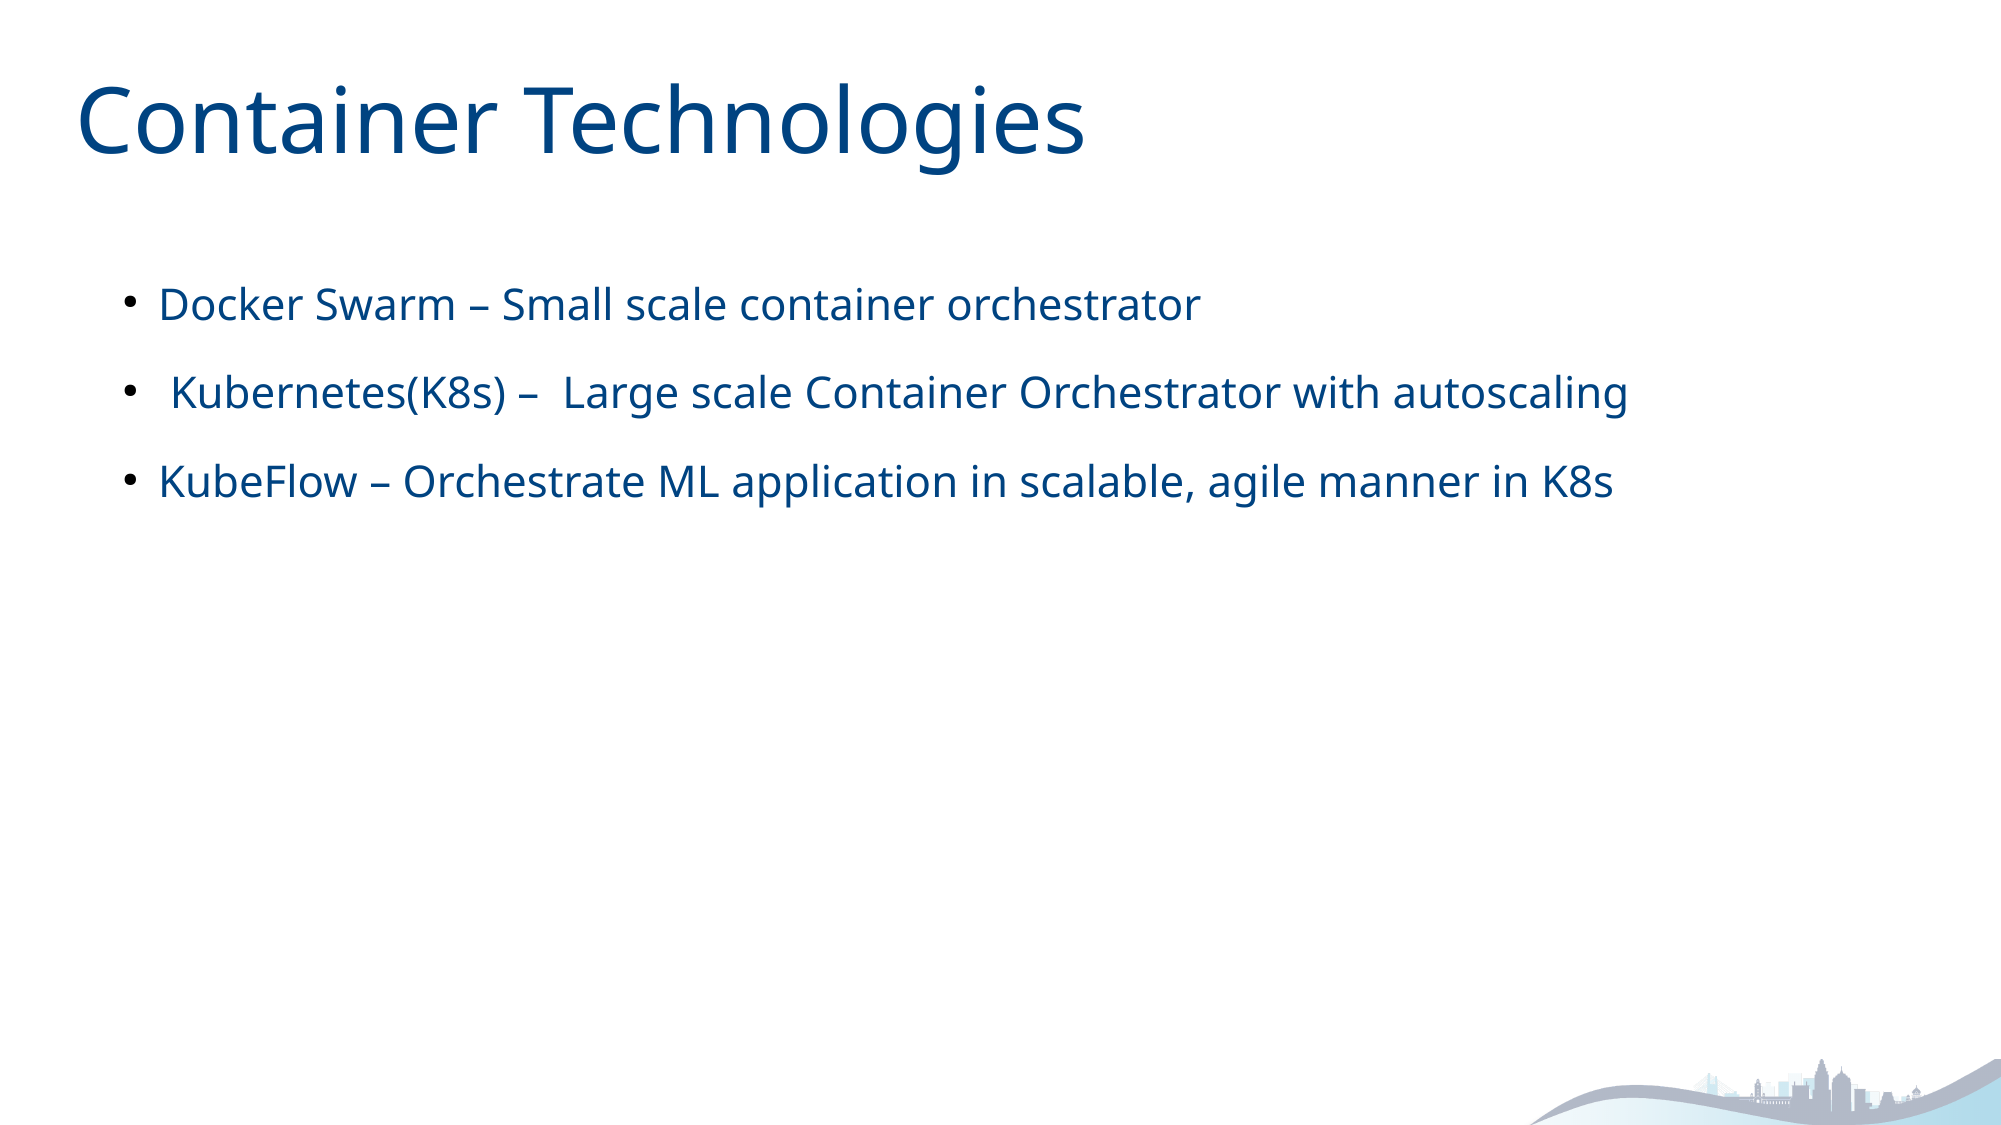

# Container Technologies
Docker Swarm – Small scale container orchestrator
 Kubernetes(K8s) – Large scale Container Orchestrator with autoscaling
KubeFlow – Orchestrate ML application in scalable, agile manner in K8s